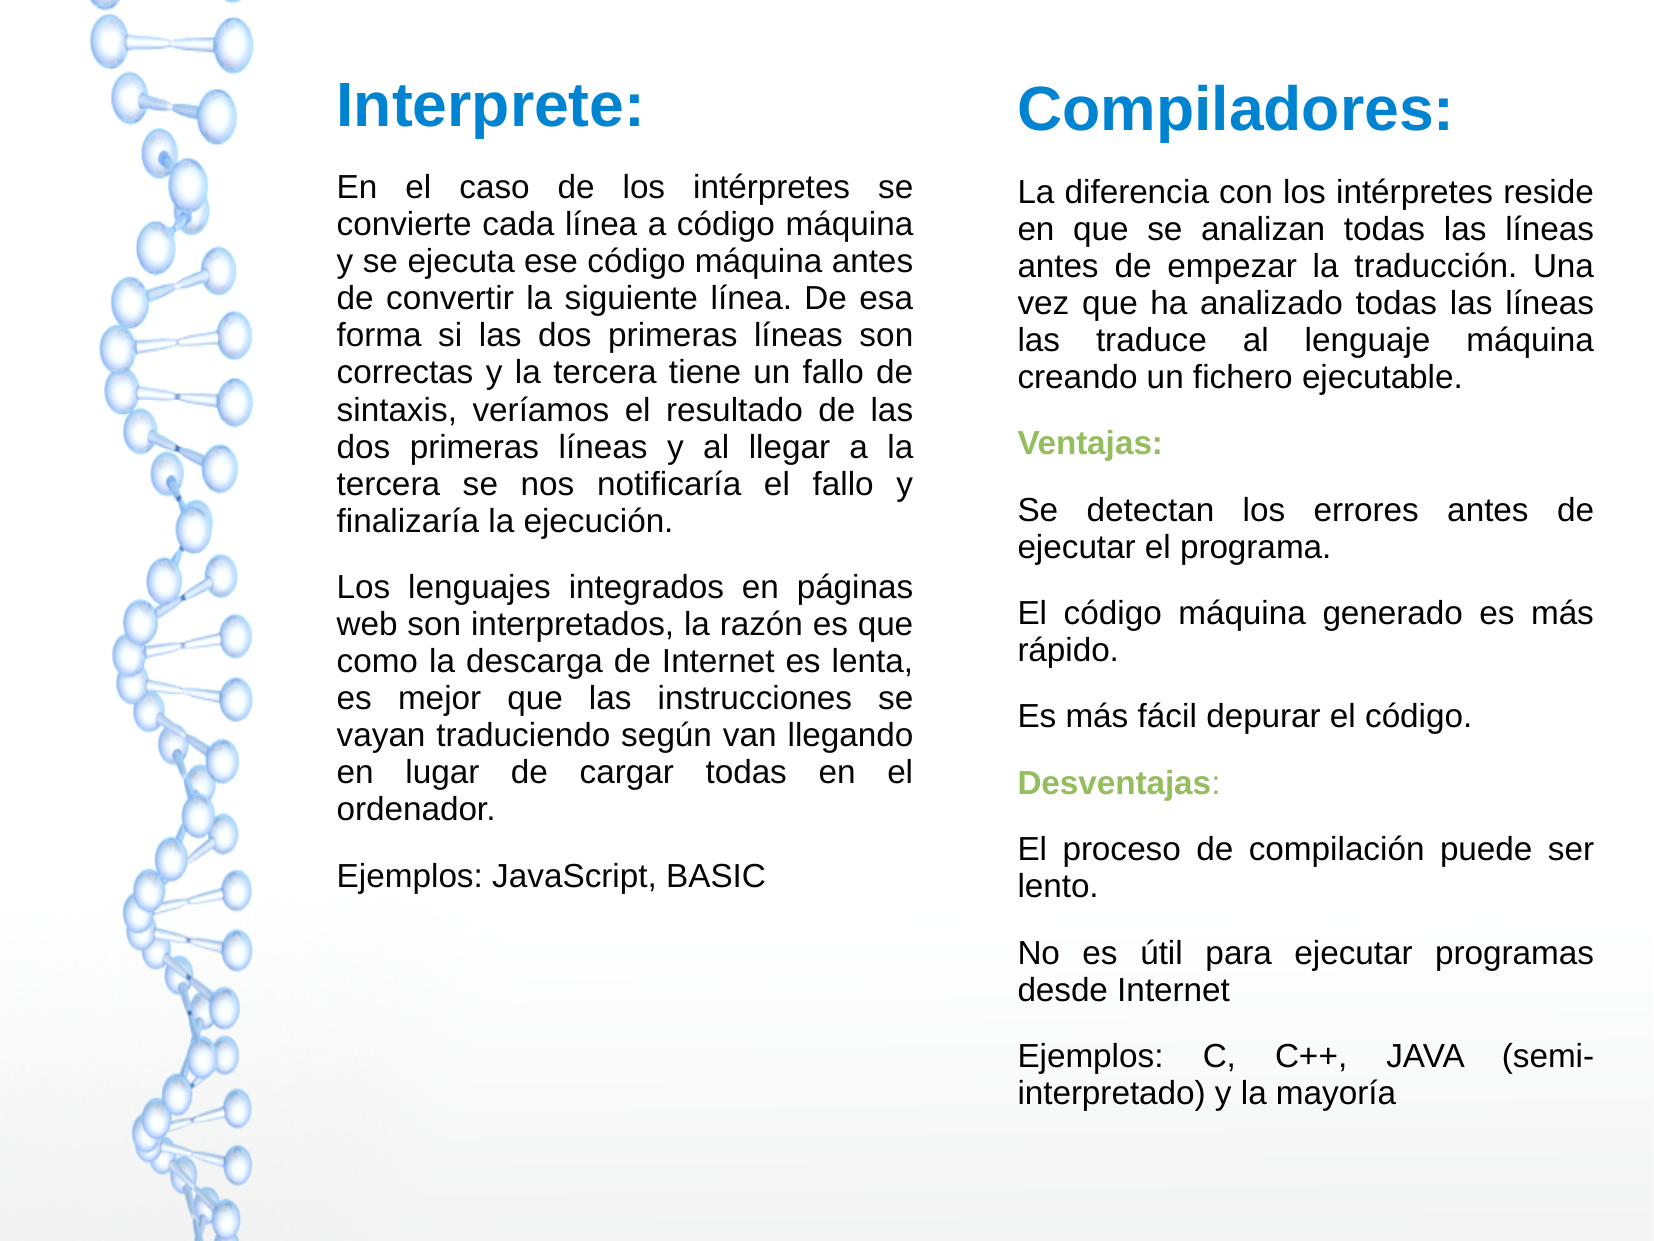

# Interprete:
En el caso de los intérpretes se convierte cada línea a código máquina y se ejecuta ese código máquina antes de convertir la siguiente línea. De esa forma si las dos primeras líneas son correctas y la tercera tiene un fallo de sintaxis, veríamos el resultado de las dos primeras líneas y al llegar a la tercera se nos notificaría el fallo y finalizaría la ejecución.
Los lenguajes integrados en páginas web son interpretados, la razón es que como la descarga de Internet es lenta, es mejor que las instrucciones se vayan traduciendo según van llegando en lugar de cargar todas en el ordenador.
Ejemplos: JavaScript, BASIC
Compiladores:
La diferencia con los intérpretes reside en que se analizan todas las líneas antes de empezar la traducción. Una vez que ha analizado todas las líneas las traduce al lenguaje máquina creando un fichero ejecutable.
Ventajas:
Se detectan los errores antes de ejecutar el programa.
El código máquina generado es más rápido.
Es más fácil depurar el código.
Desventajas:
El proceso de compilación puede ser lento.
No es útil para ejecutar programas desde Internet
Ejemplos: C, C++, JAVA (semi-interpretado) y la mayoría